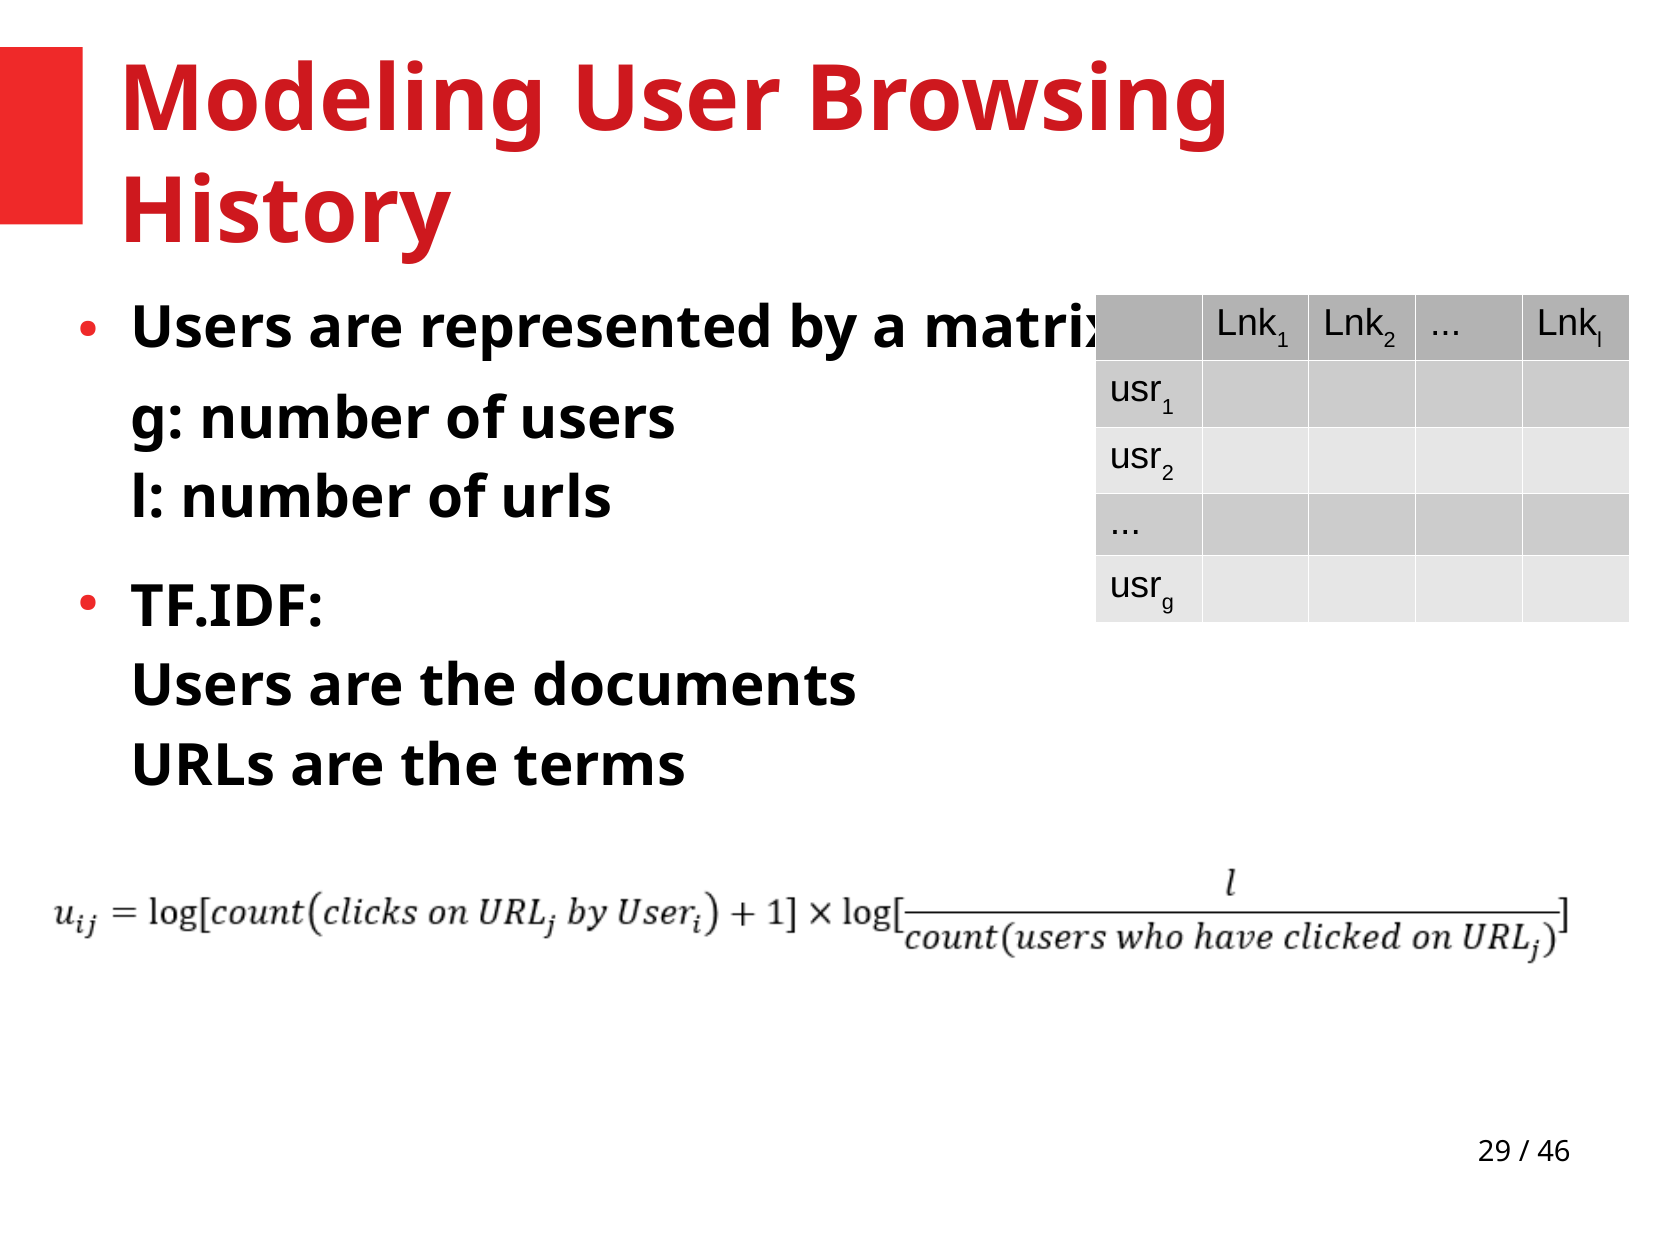

# Modeling User Browsing History
Users are represented by a matrix Ugxl
g: number of users
l: number of urls
TF.IDF:
Users are the documents
URLs are the terms
Each entry in the matrix is given the value:
| | Lnk1 | Lnk2 | ... | Lnkl |
| --- | --- | --- | --- | --- |
| usr1 | | | | |
| usr2 | | | | |
| ... | | | | |
| usrg | | | | |
29